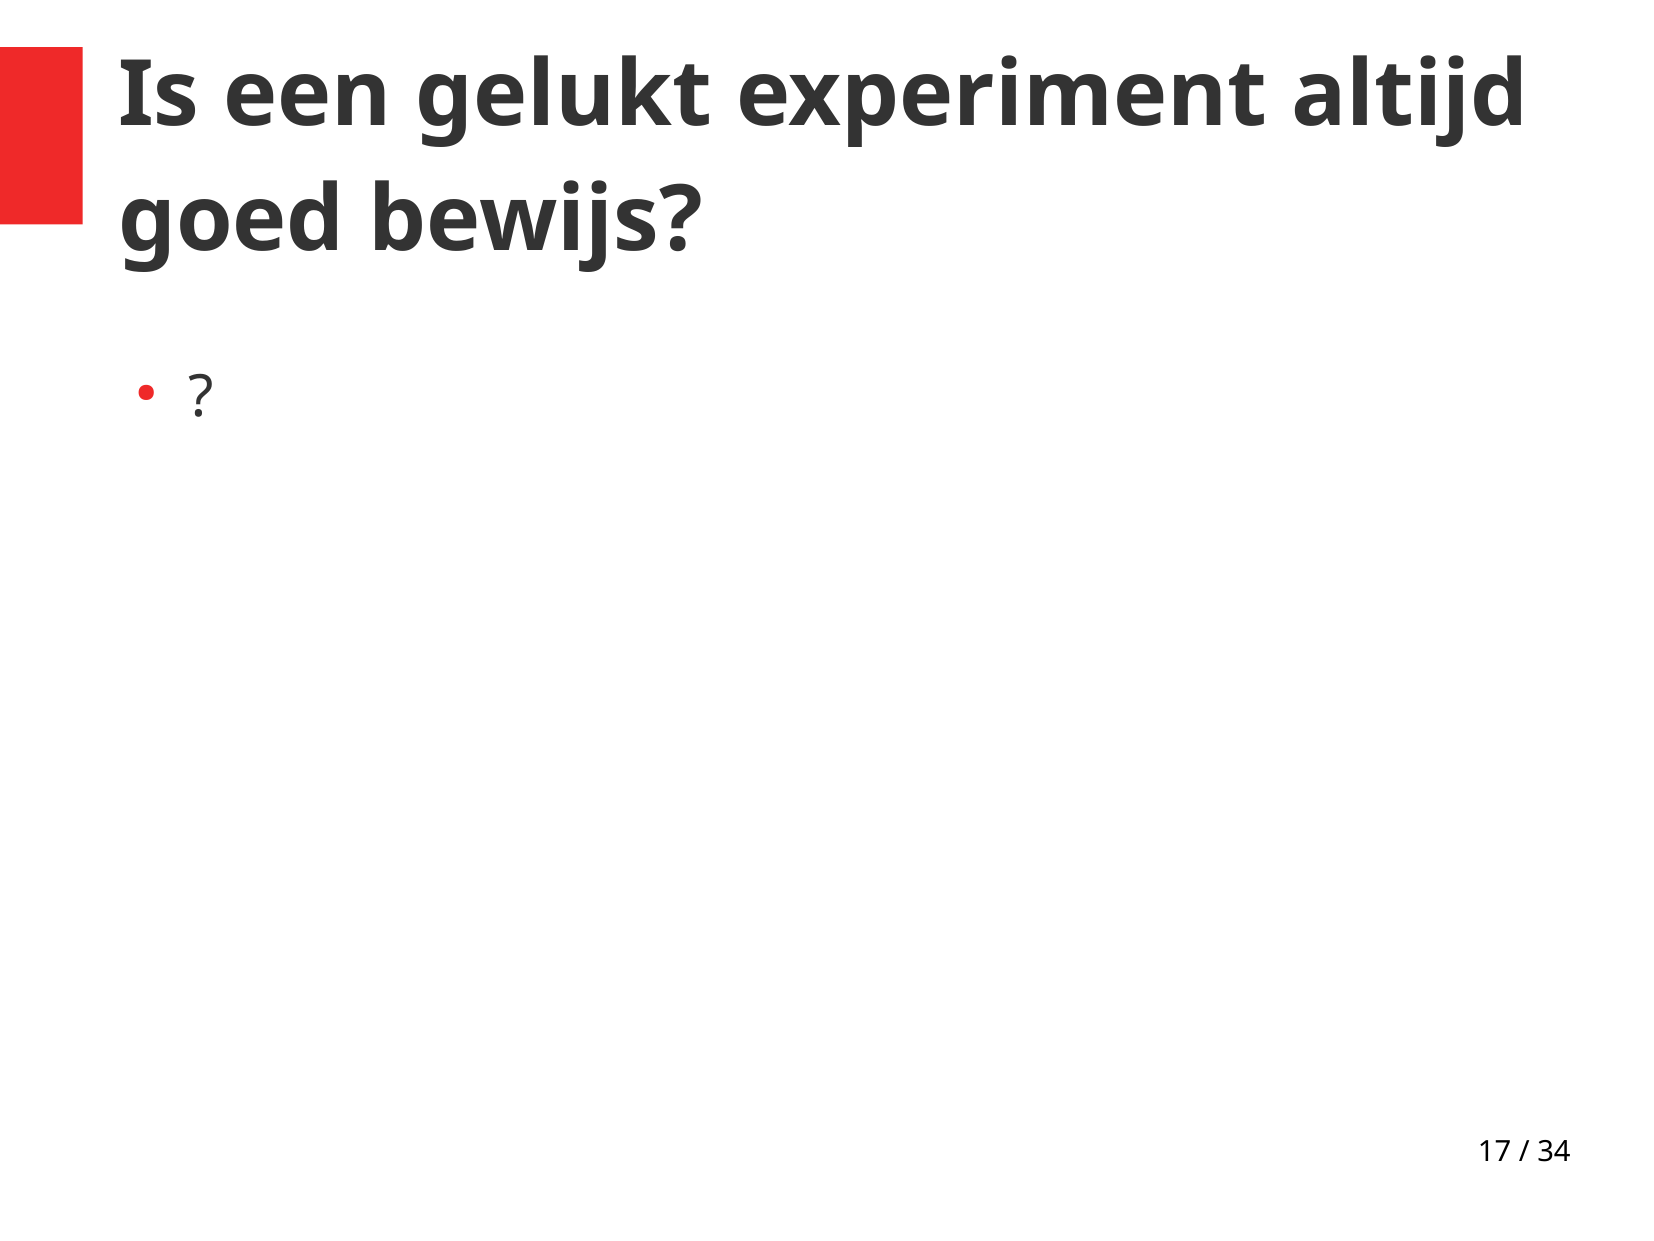

# Is een gelukt experiment altijd goed bewijs?
?
17